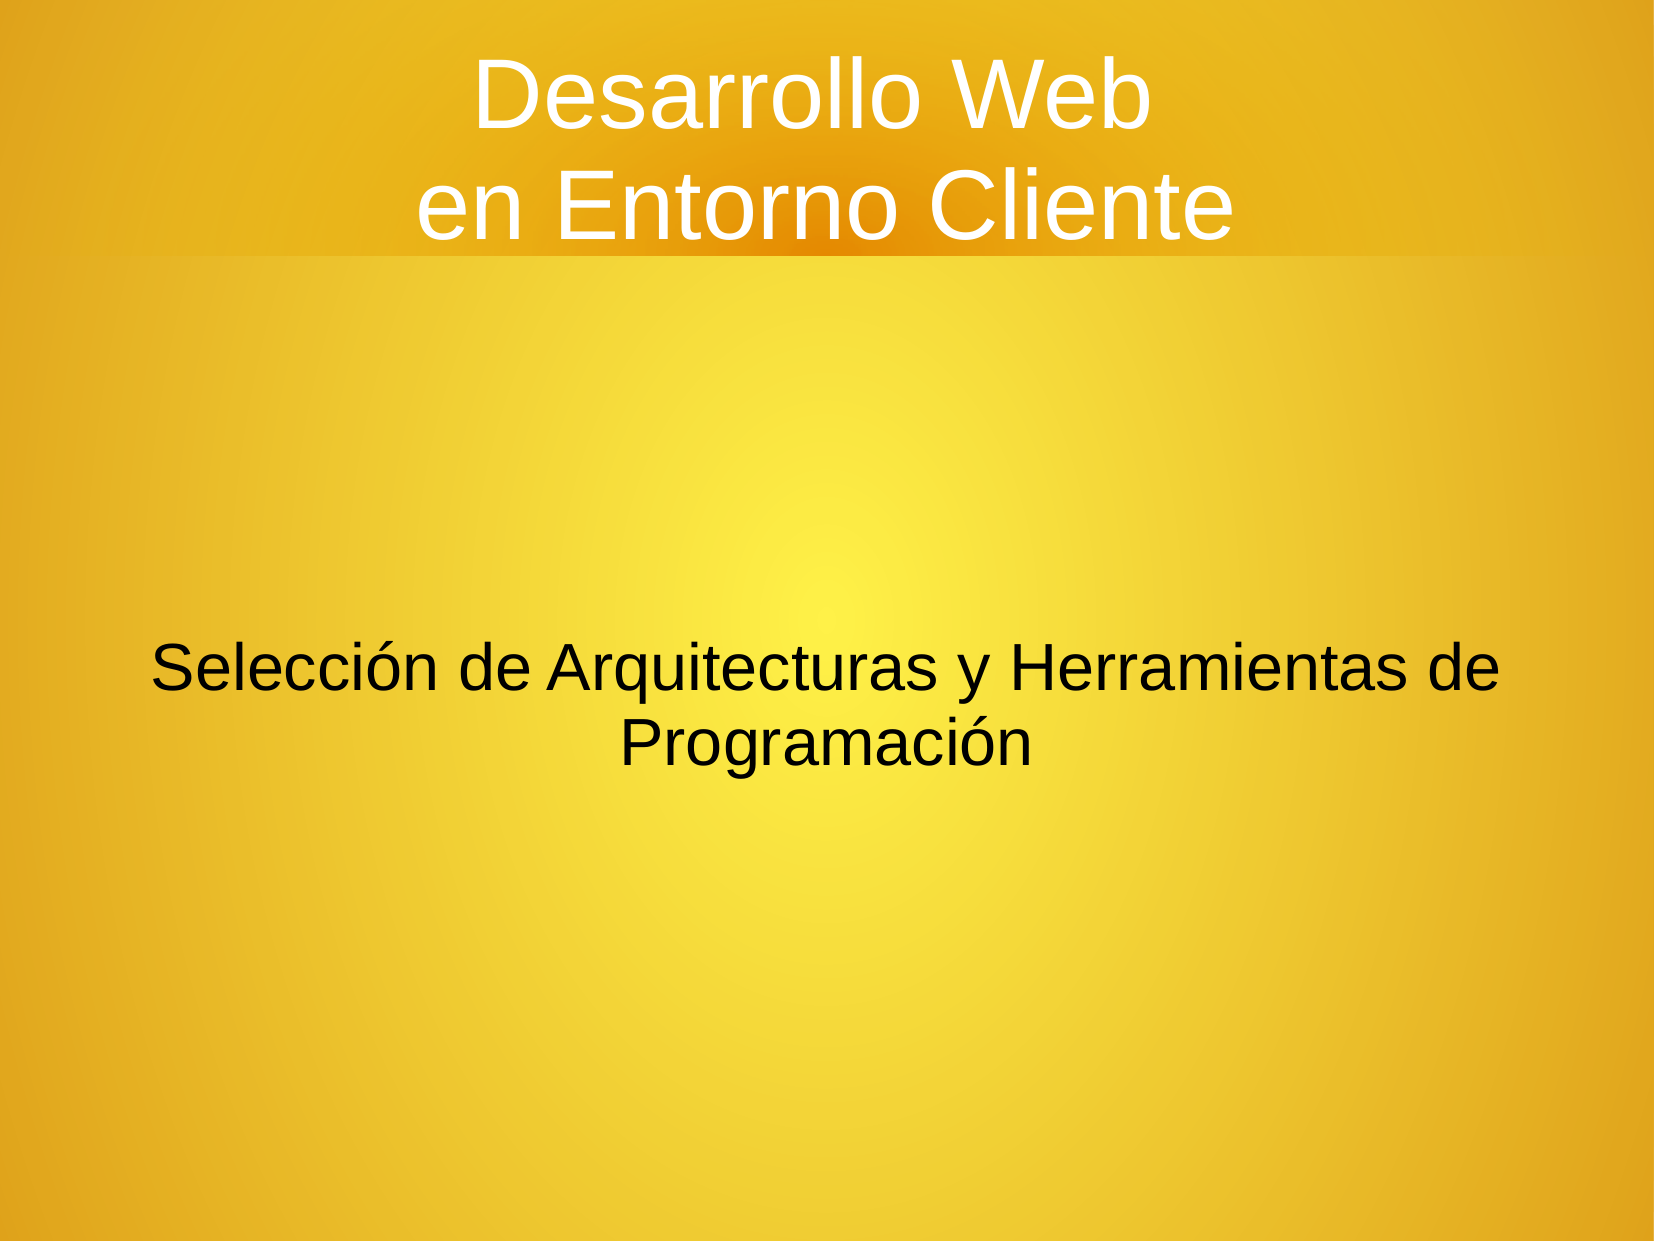

# Desarrollo Web en Entorno Cliente
Selección de Arquitecturas y Herramientas de Programación